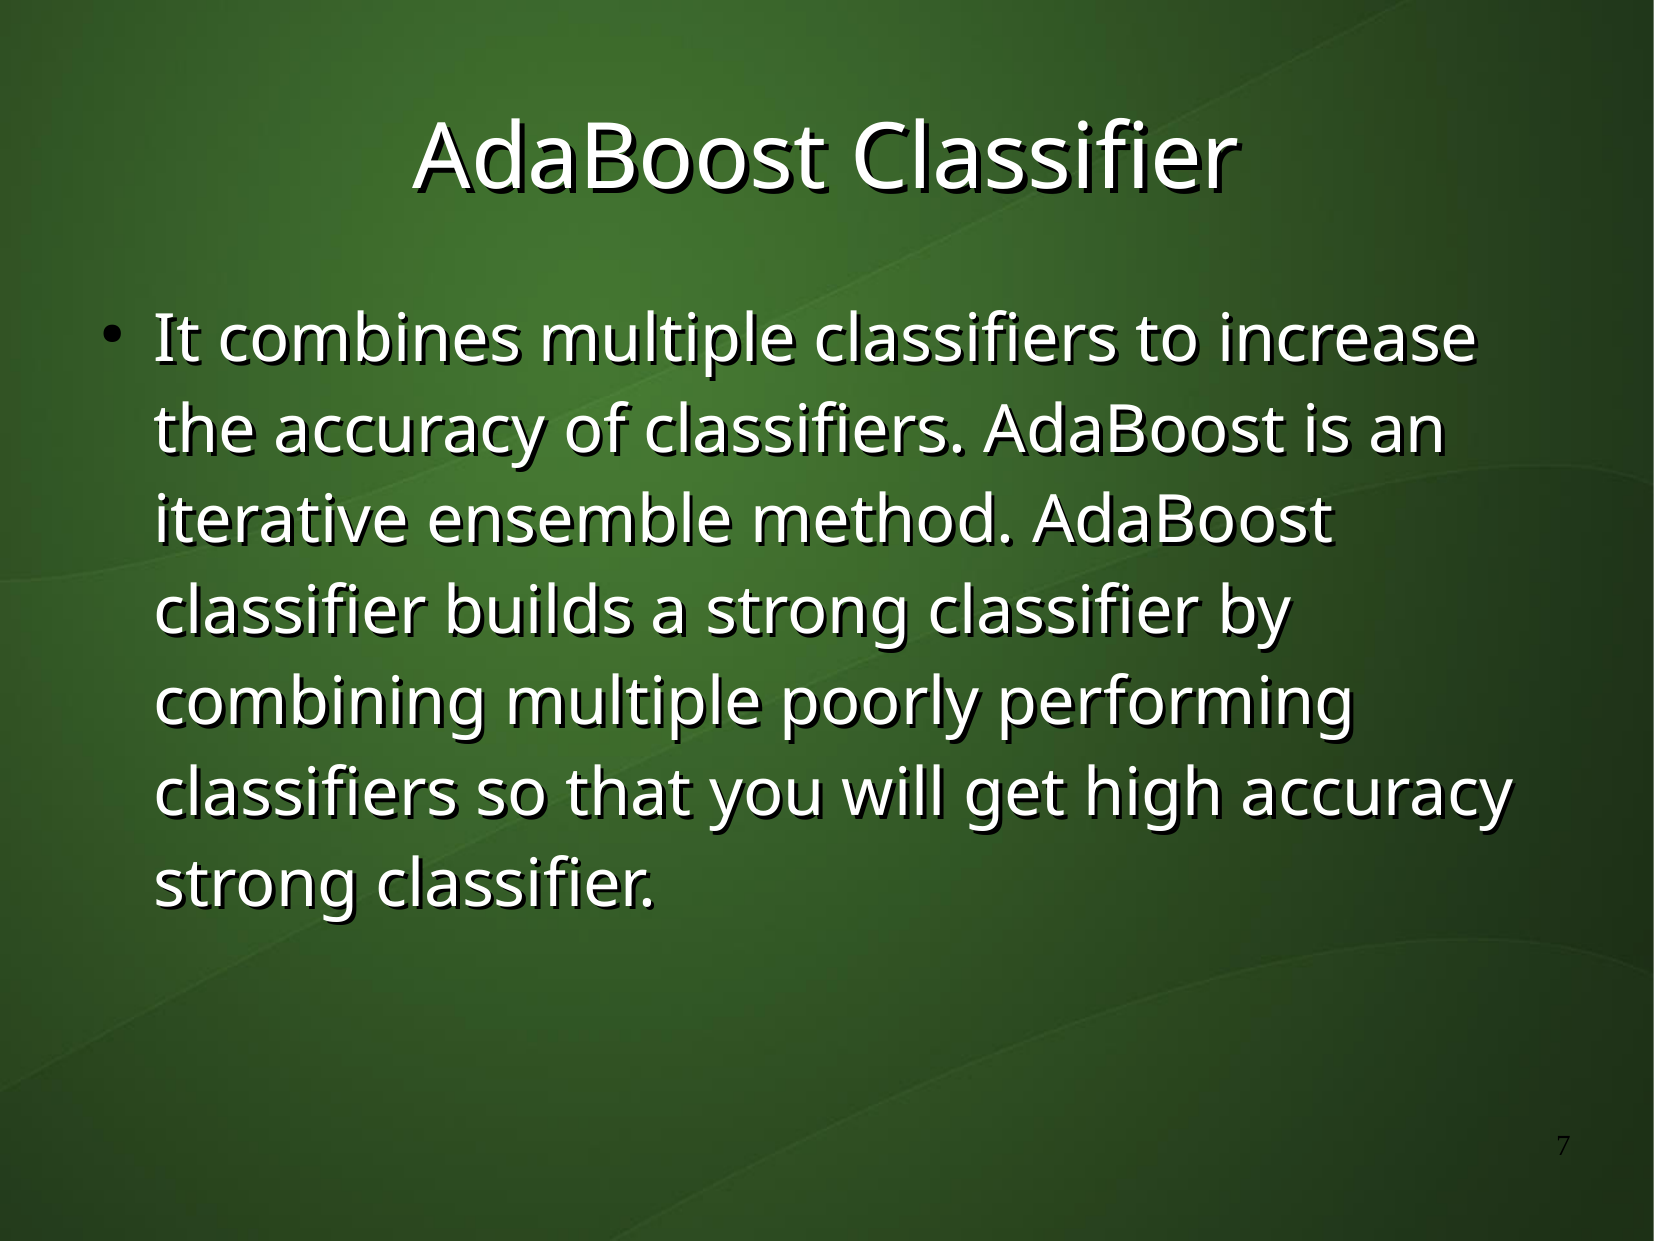

# AdaBoost Classifier
It combines multiple classifiers to increase the accuracy of classifiers. AdaBoost is an iterative ensemble method. AdaBoost classifier builds a strong classifier by combining multiple poorly performing classifiers so that you will get high accuracy strong classifier.
7